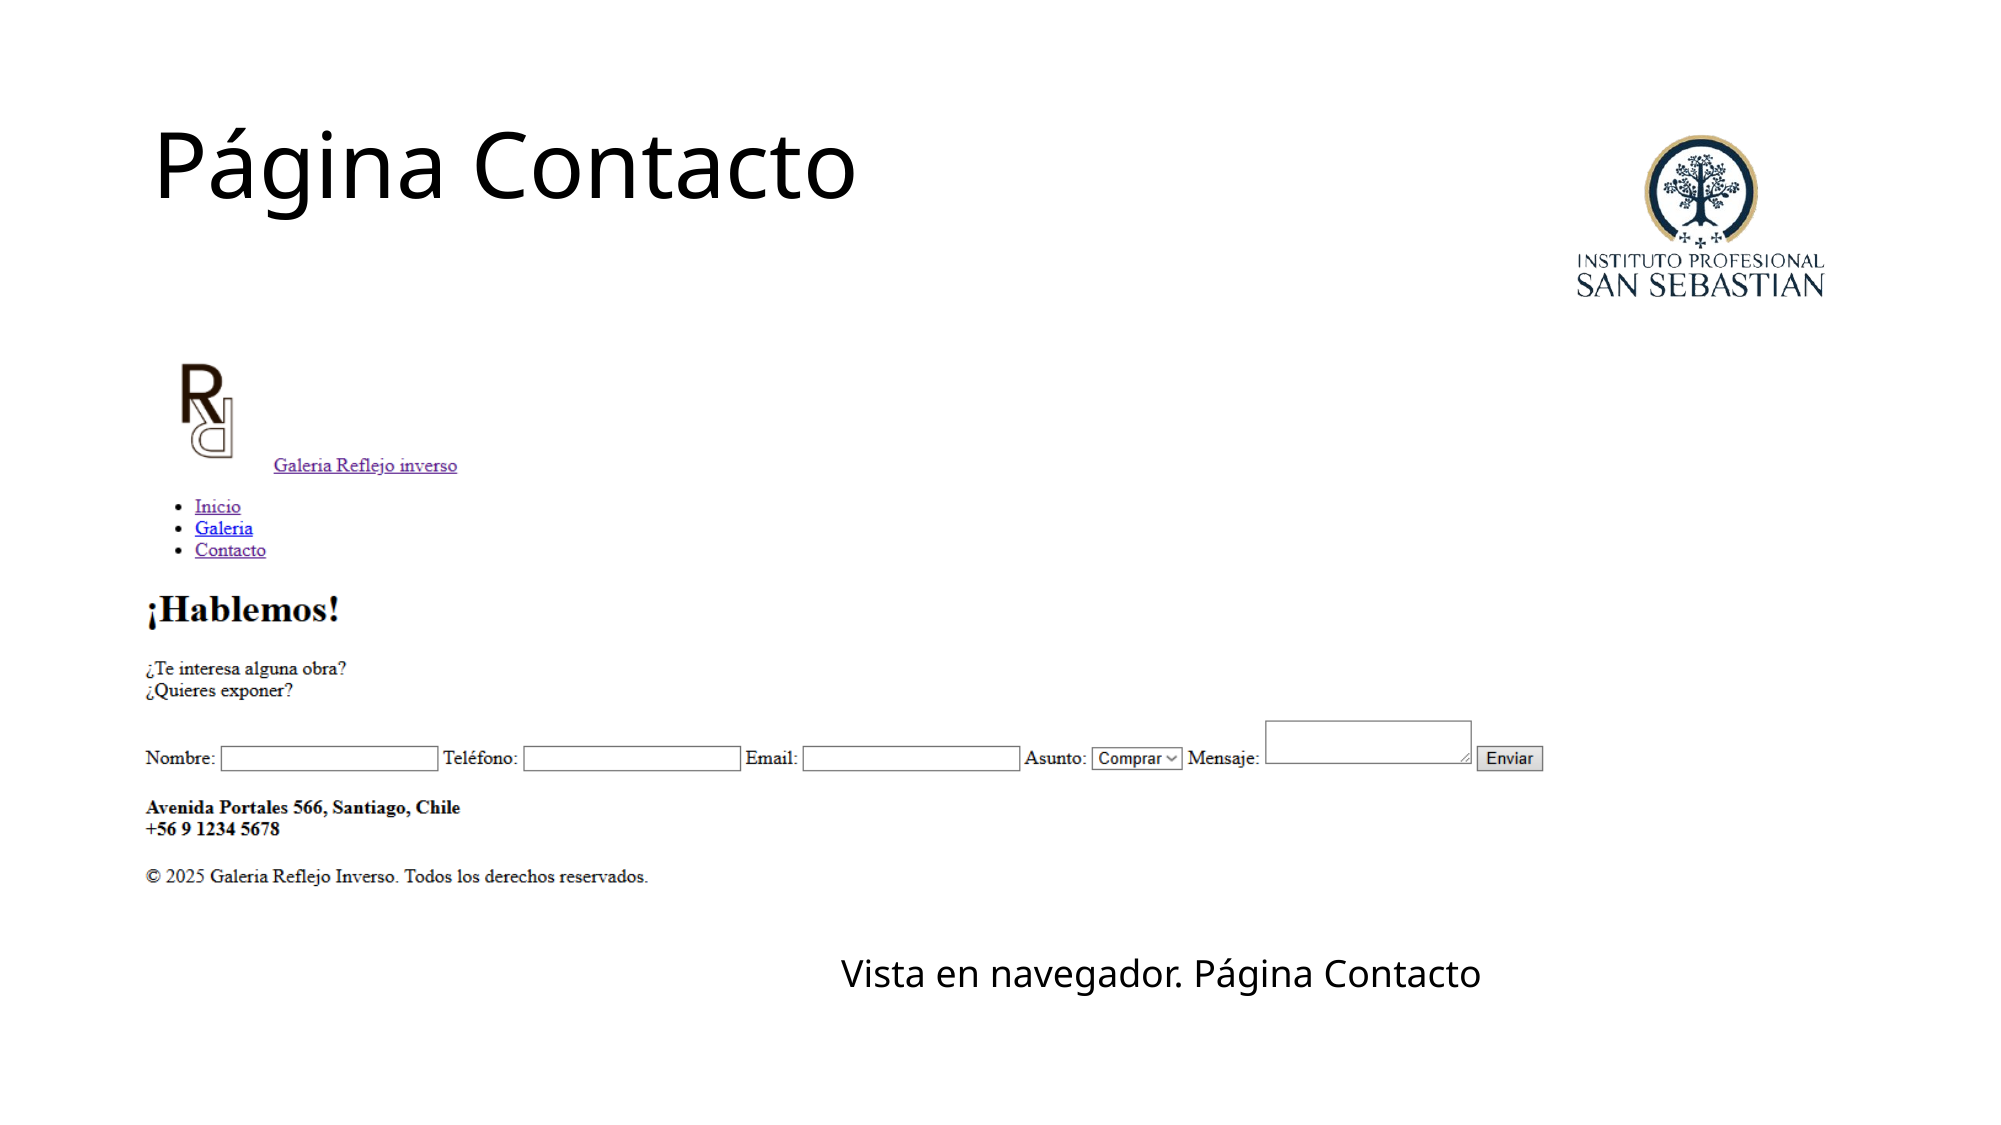

# Página Contacto
Vista en navegador. Página Contacto